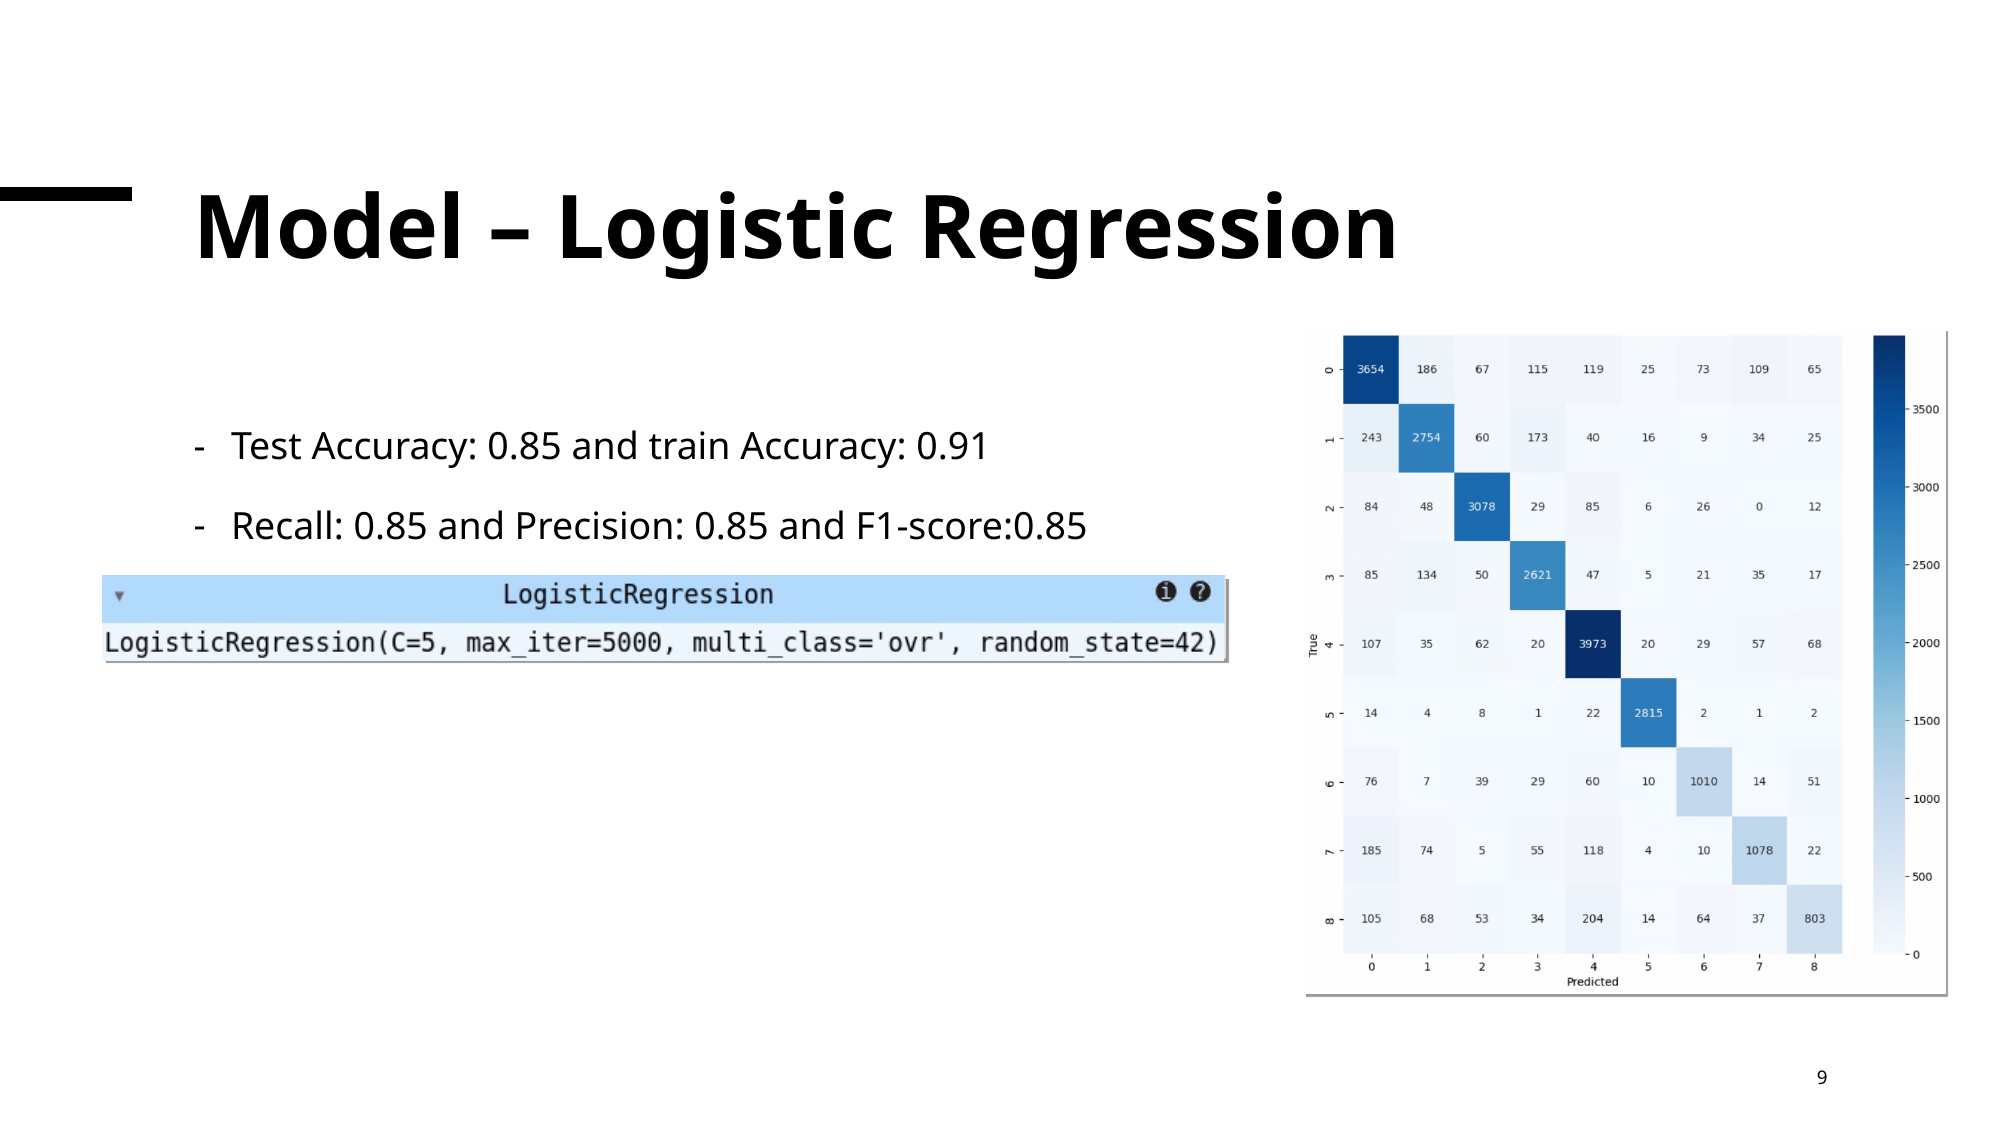

# Model – Logistic Regression
Test Accuracy: 0.85 and train Accuracy: 0.91
Recall: 0.85 and Precision: 0.85 and F1-score:0.85